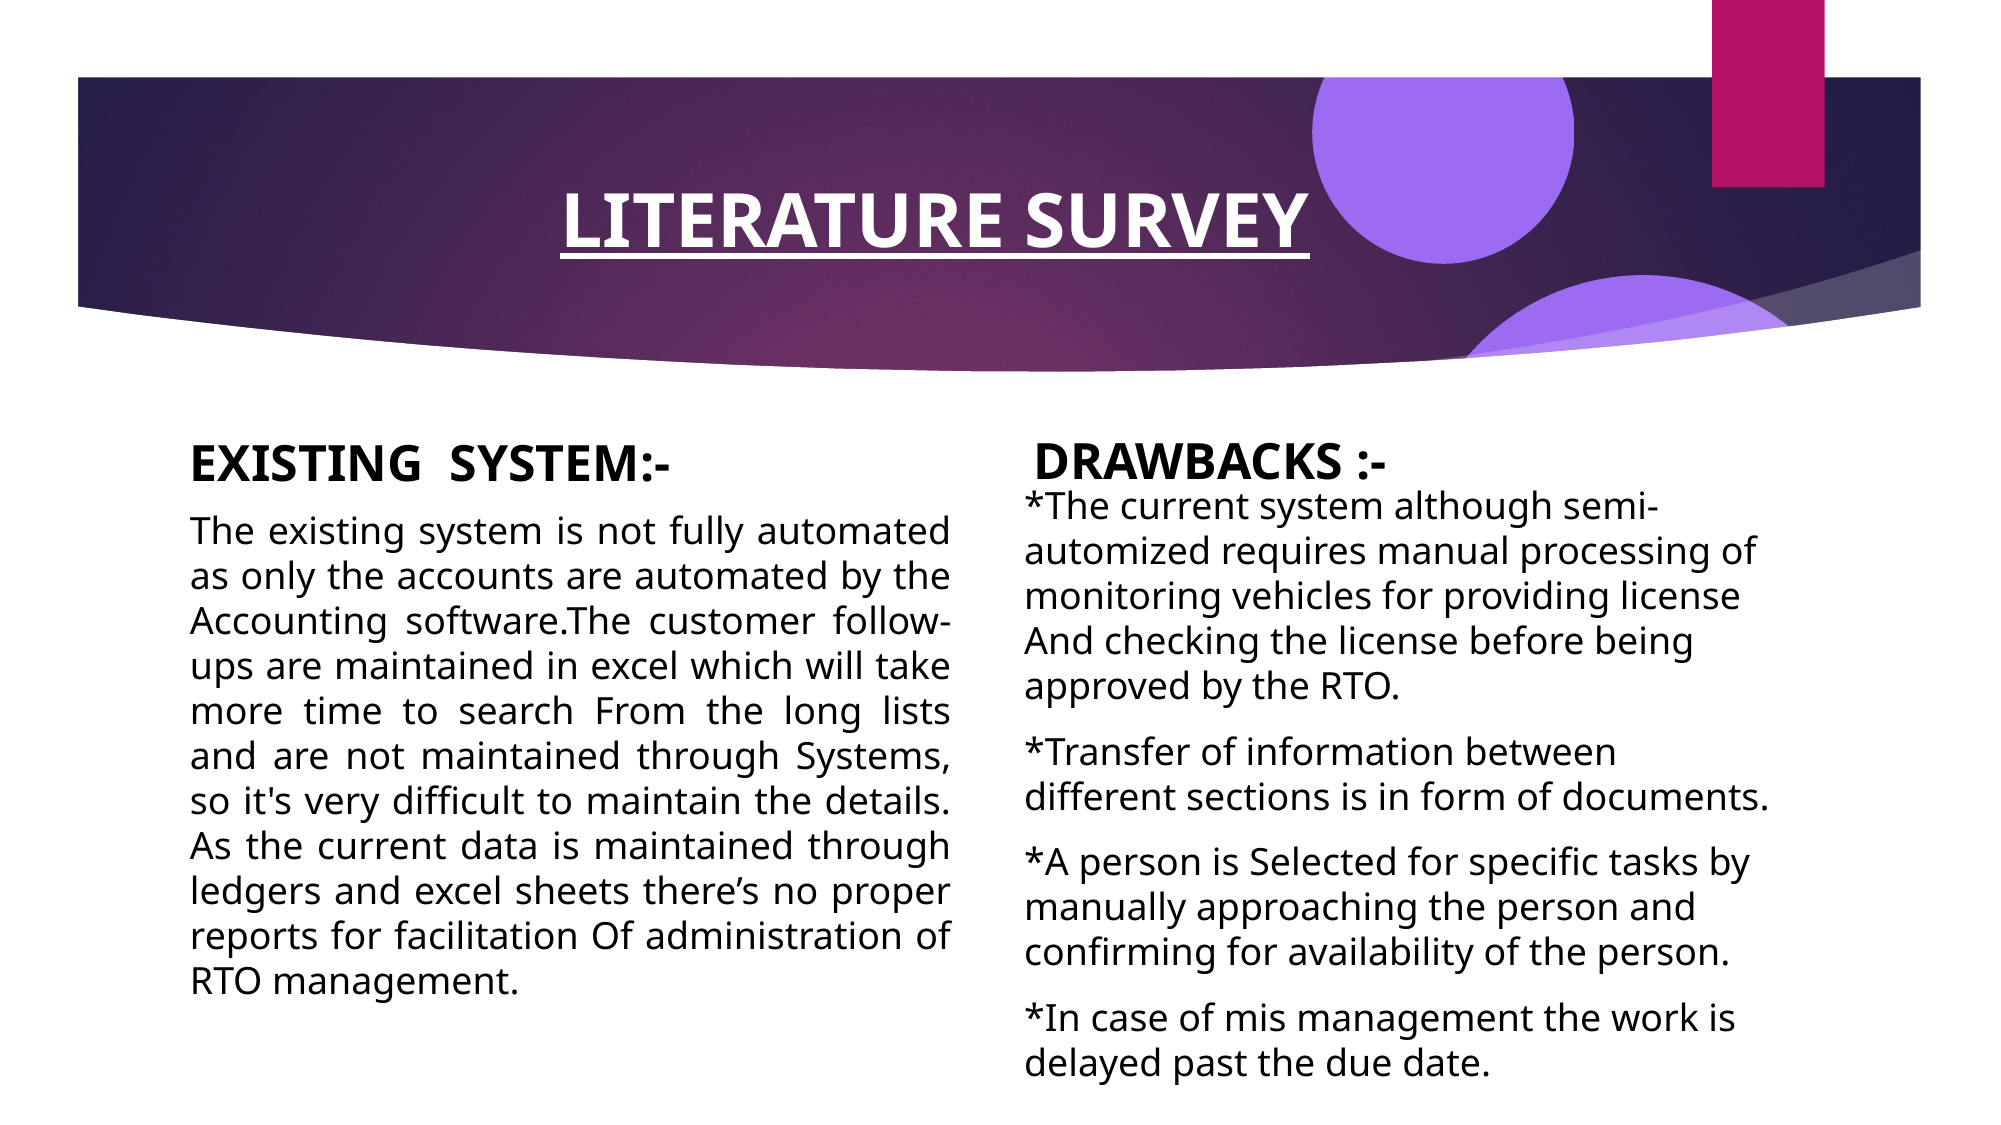

LITERATURE SURVEY
EXISTING SYSTEM:-
DRAWBACKS :-
*The current system although semi-automized requires manual processing of monitoring vehicles for providing license And checking the license before being approved by the RTO.
*Transfer of information between different sections is in form of documents.
*A person is Selected for specific tasks by manually approaching the person and confirming for availability of the person.
*In case of mis management the work is delayed past the due date.
The existing system is not fully automated as only the accounts are automated by the Accounting software.The customer follow-ups are maintained in excel which will take more time to search From the long lists and are not maintained through Systems, so it's very difficult to maintain the details. As the current data is maintained through ledgers and excel sheets there’s no proper reports for facilitation Of administration of RTO management.